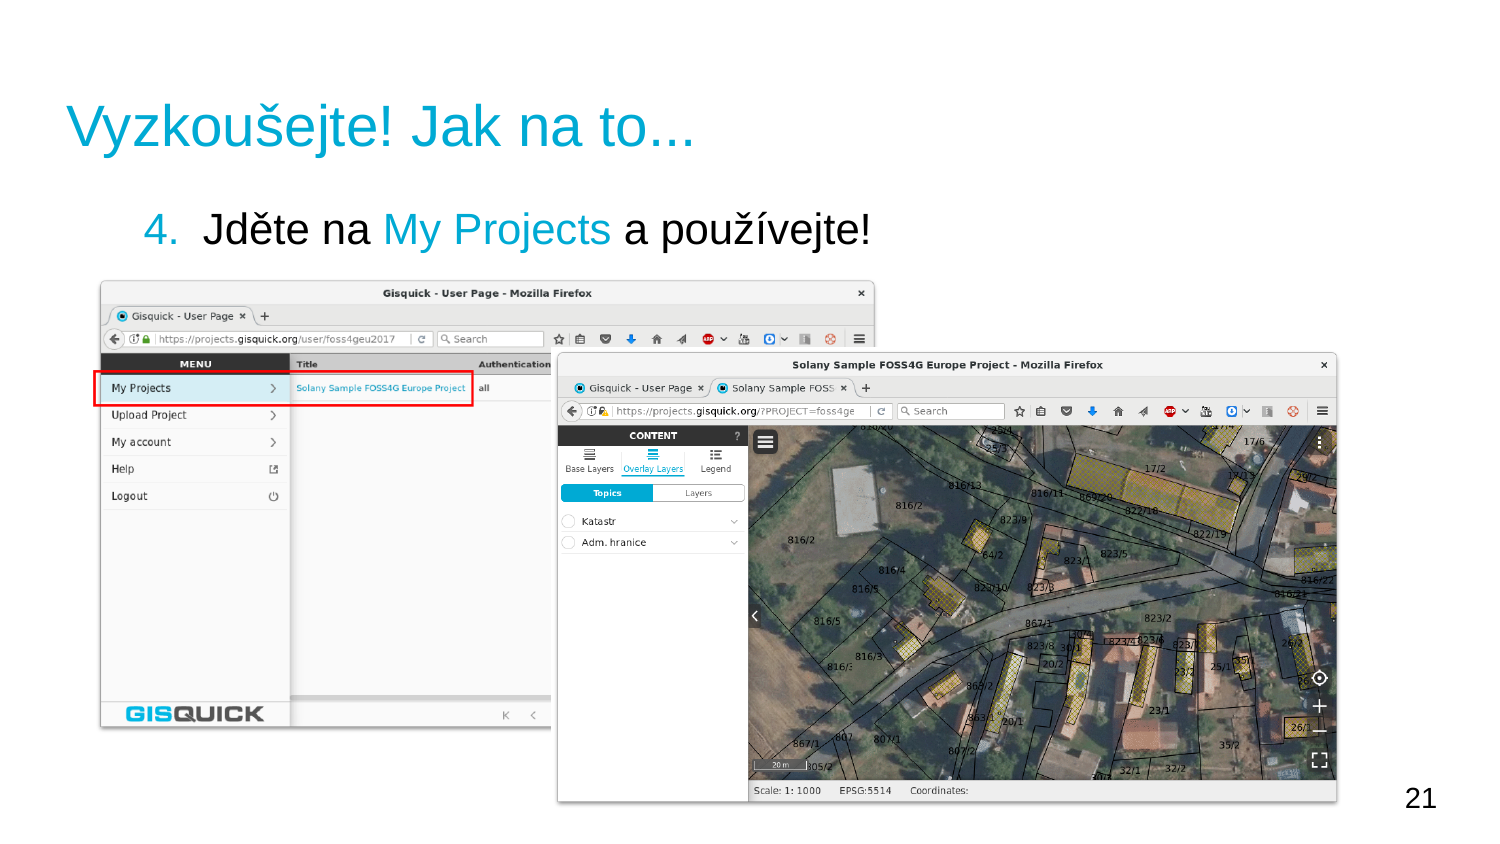

# Vyzkoušejte! Jak na to...
Jděte na My Projects a používejte!